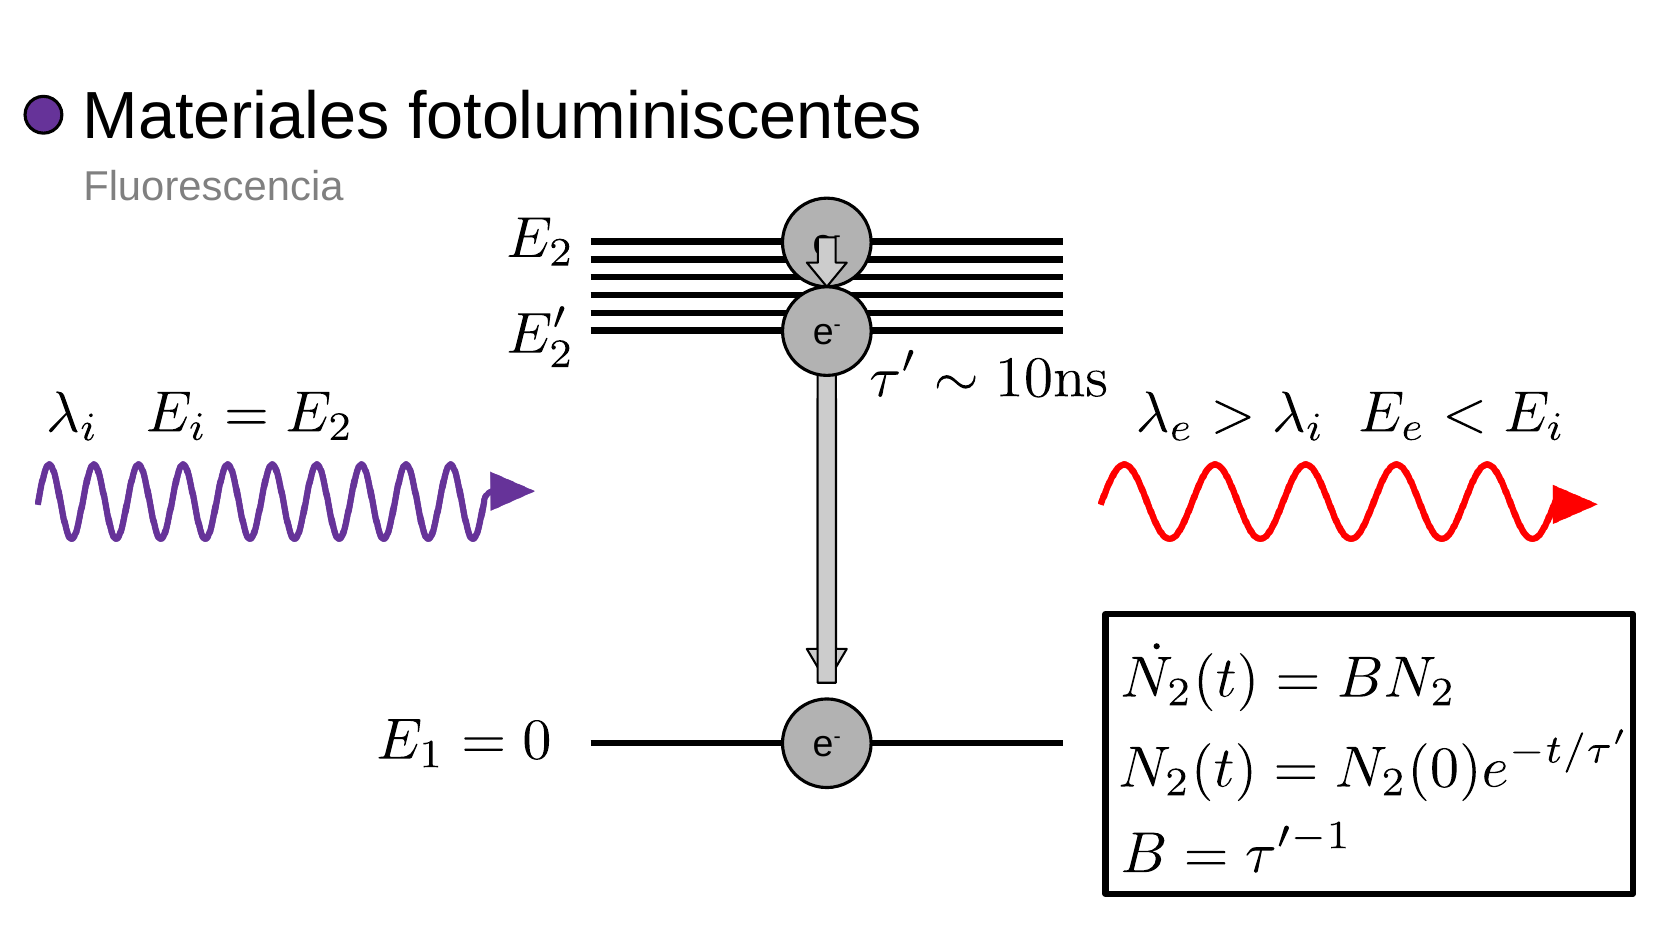

# Materiales fotoluminiscentes
Fluorescencia
e-
e-
e-